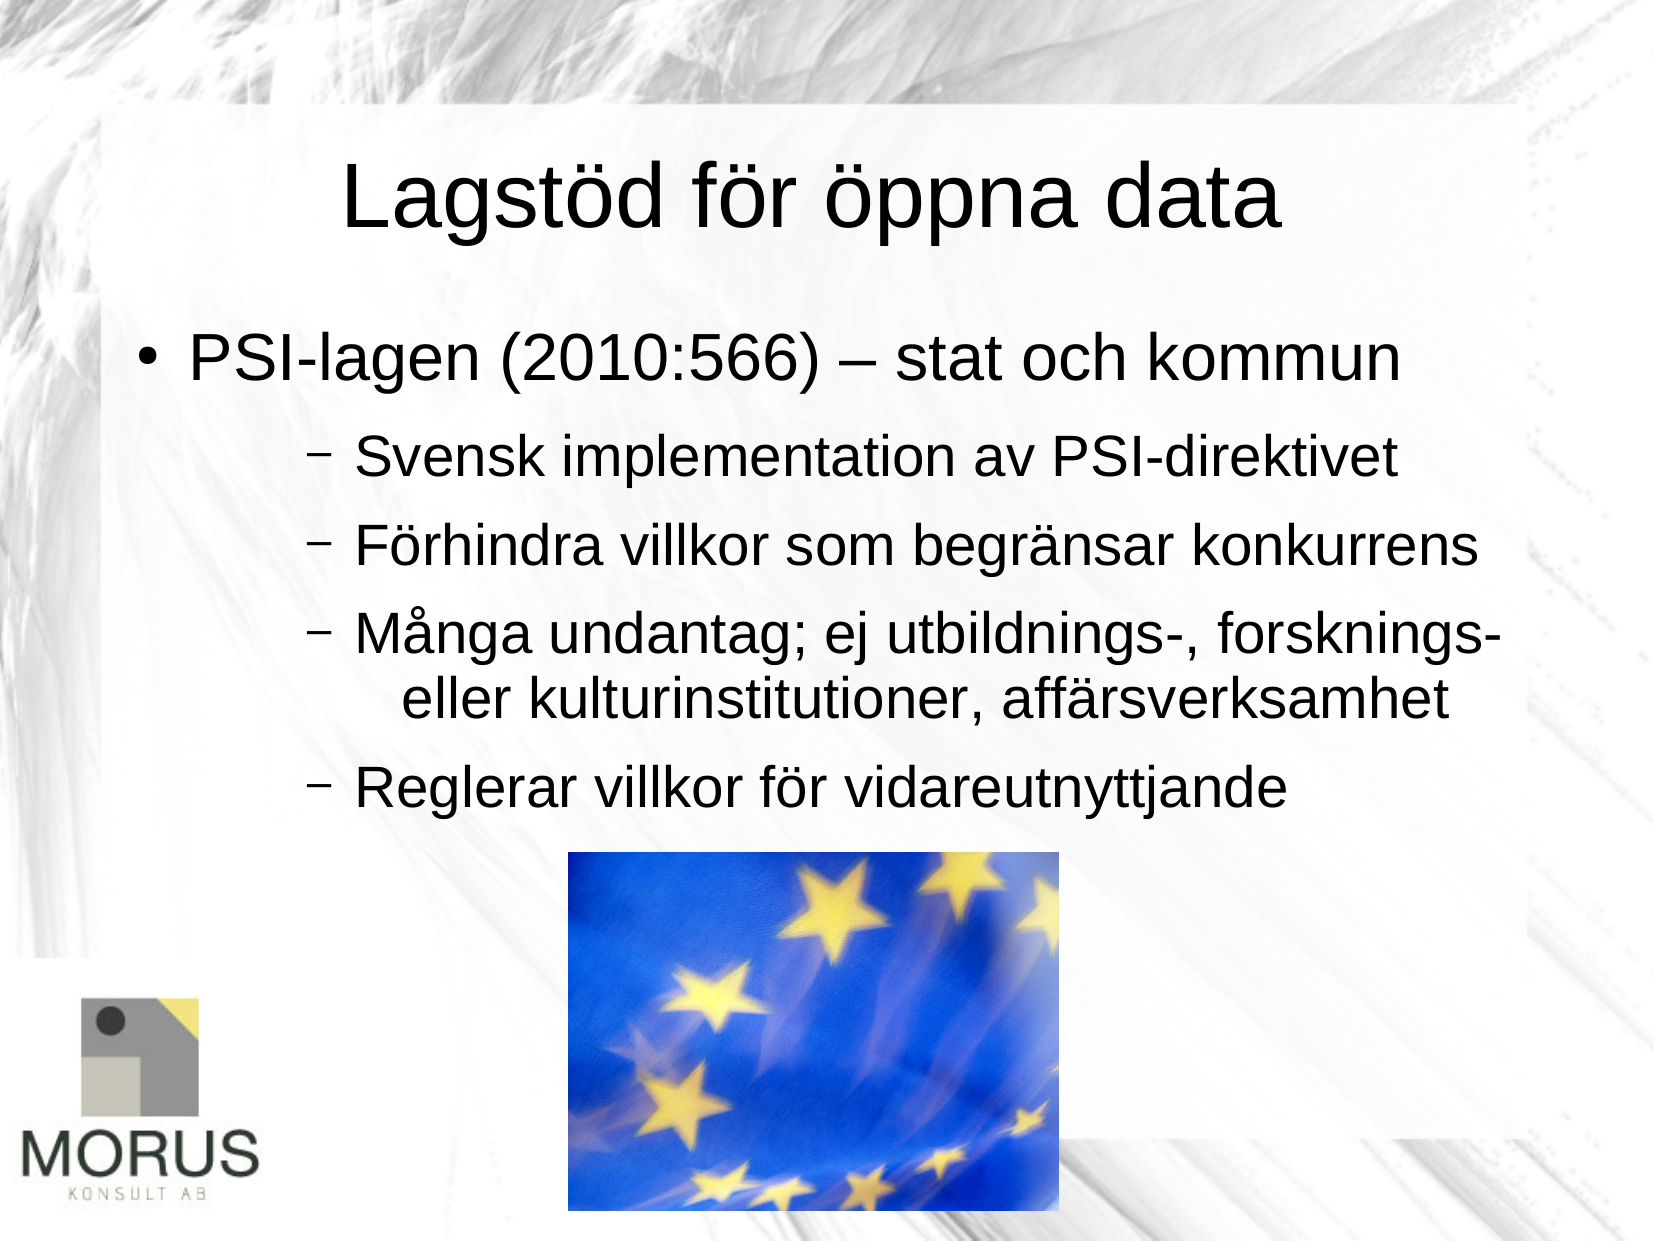

# Lagstöd för öppna data
PSI-lagen (2010:566) – stat och kommun
Svensk implementation av PSI-direktivet
Förhindra villkor som begränsar konkurrens
Många undantag; ej utbildnings-, forsknings- eller kulturinstitutioner, affärsverksamhet
Reglerar villkor för vidareutnyttjande